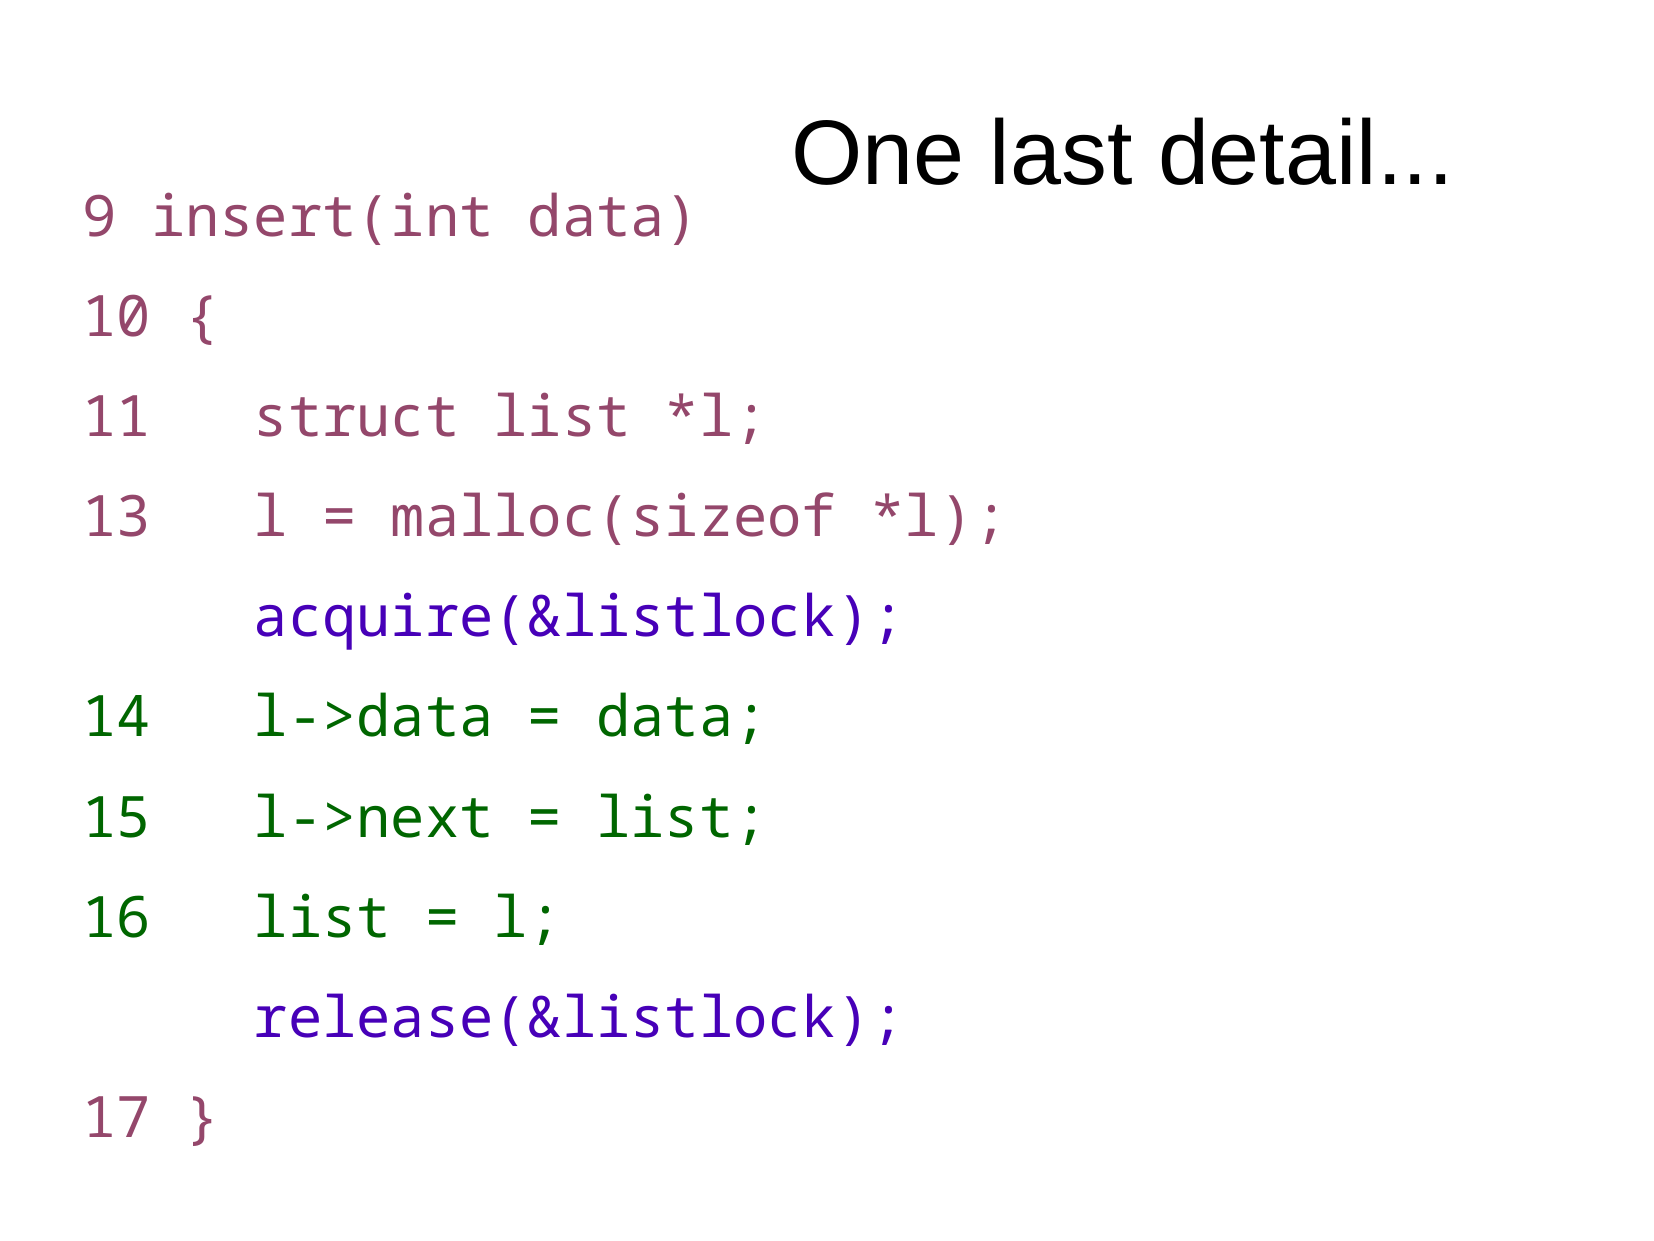

One last detail...
# 9 insert(int data)
10 {
11 struct list *l;
13 l = malloc(sizeof *l);
 acquire(&listlock);
14 l->data = data;
15 l->next = list;
16 list = l;
 release(&listlock);
17 }